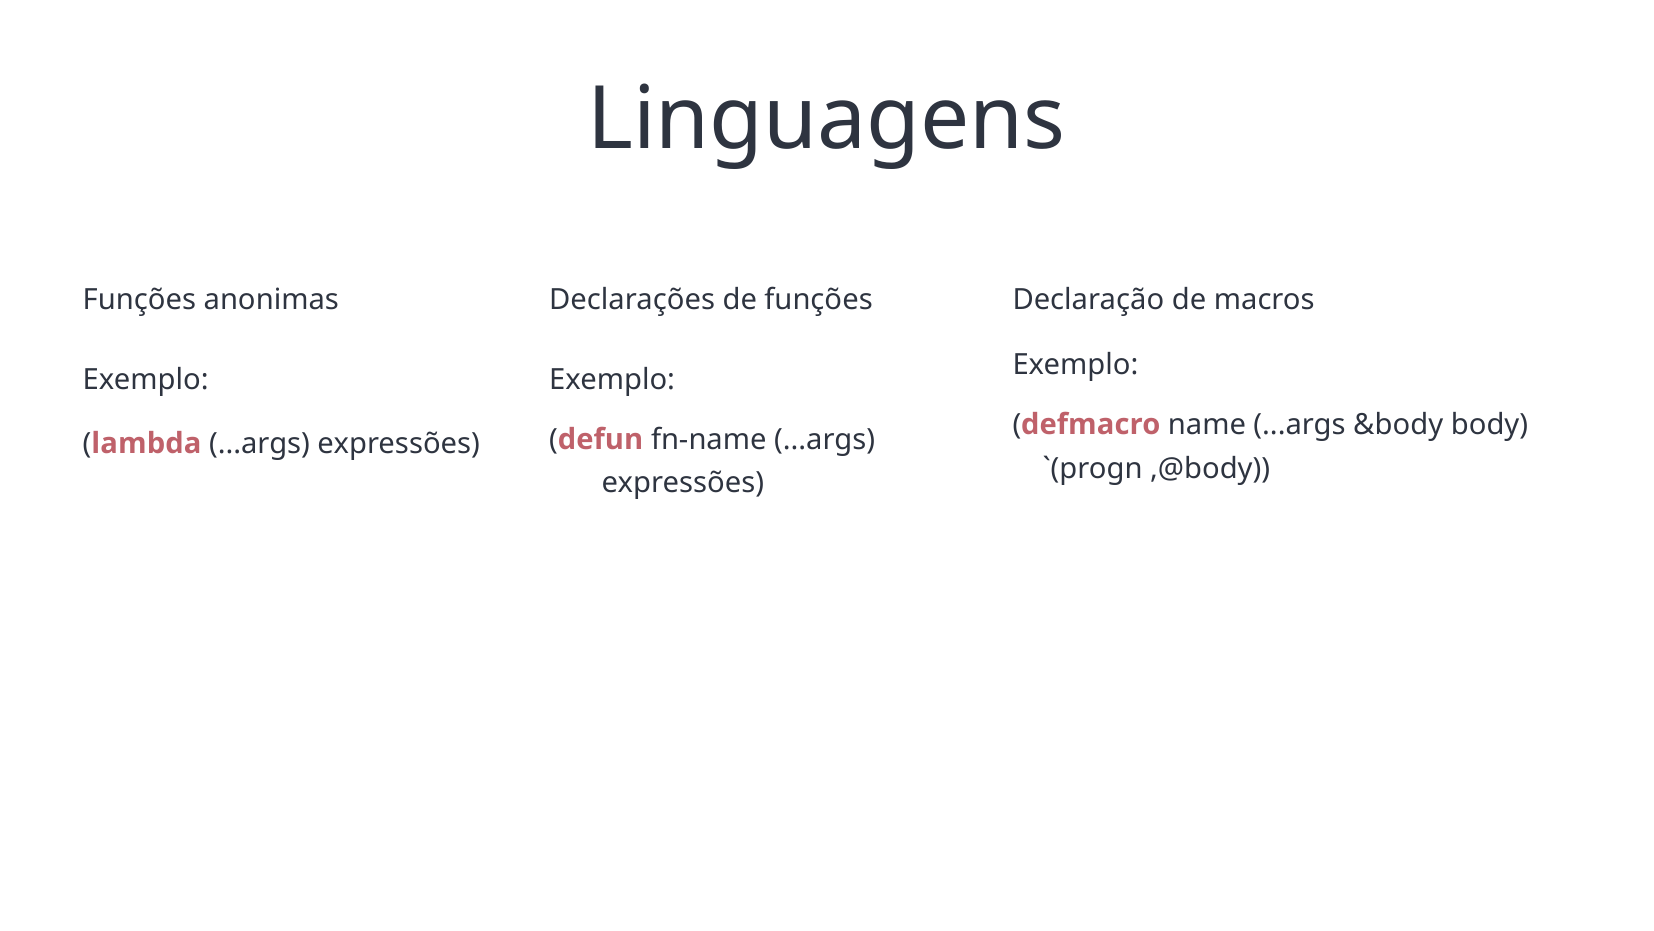

# Linguagens
Declarações de funções
Exemplo:
(defun fn-name (...args)
 expressões)
Declaração de macros
Exemplo:
(defmacro name (...args &body body)
 `(progn ,@body))
Funções anonimas
Exemplo:
(lambda (...args) expressões)